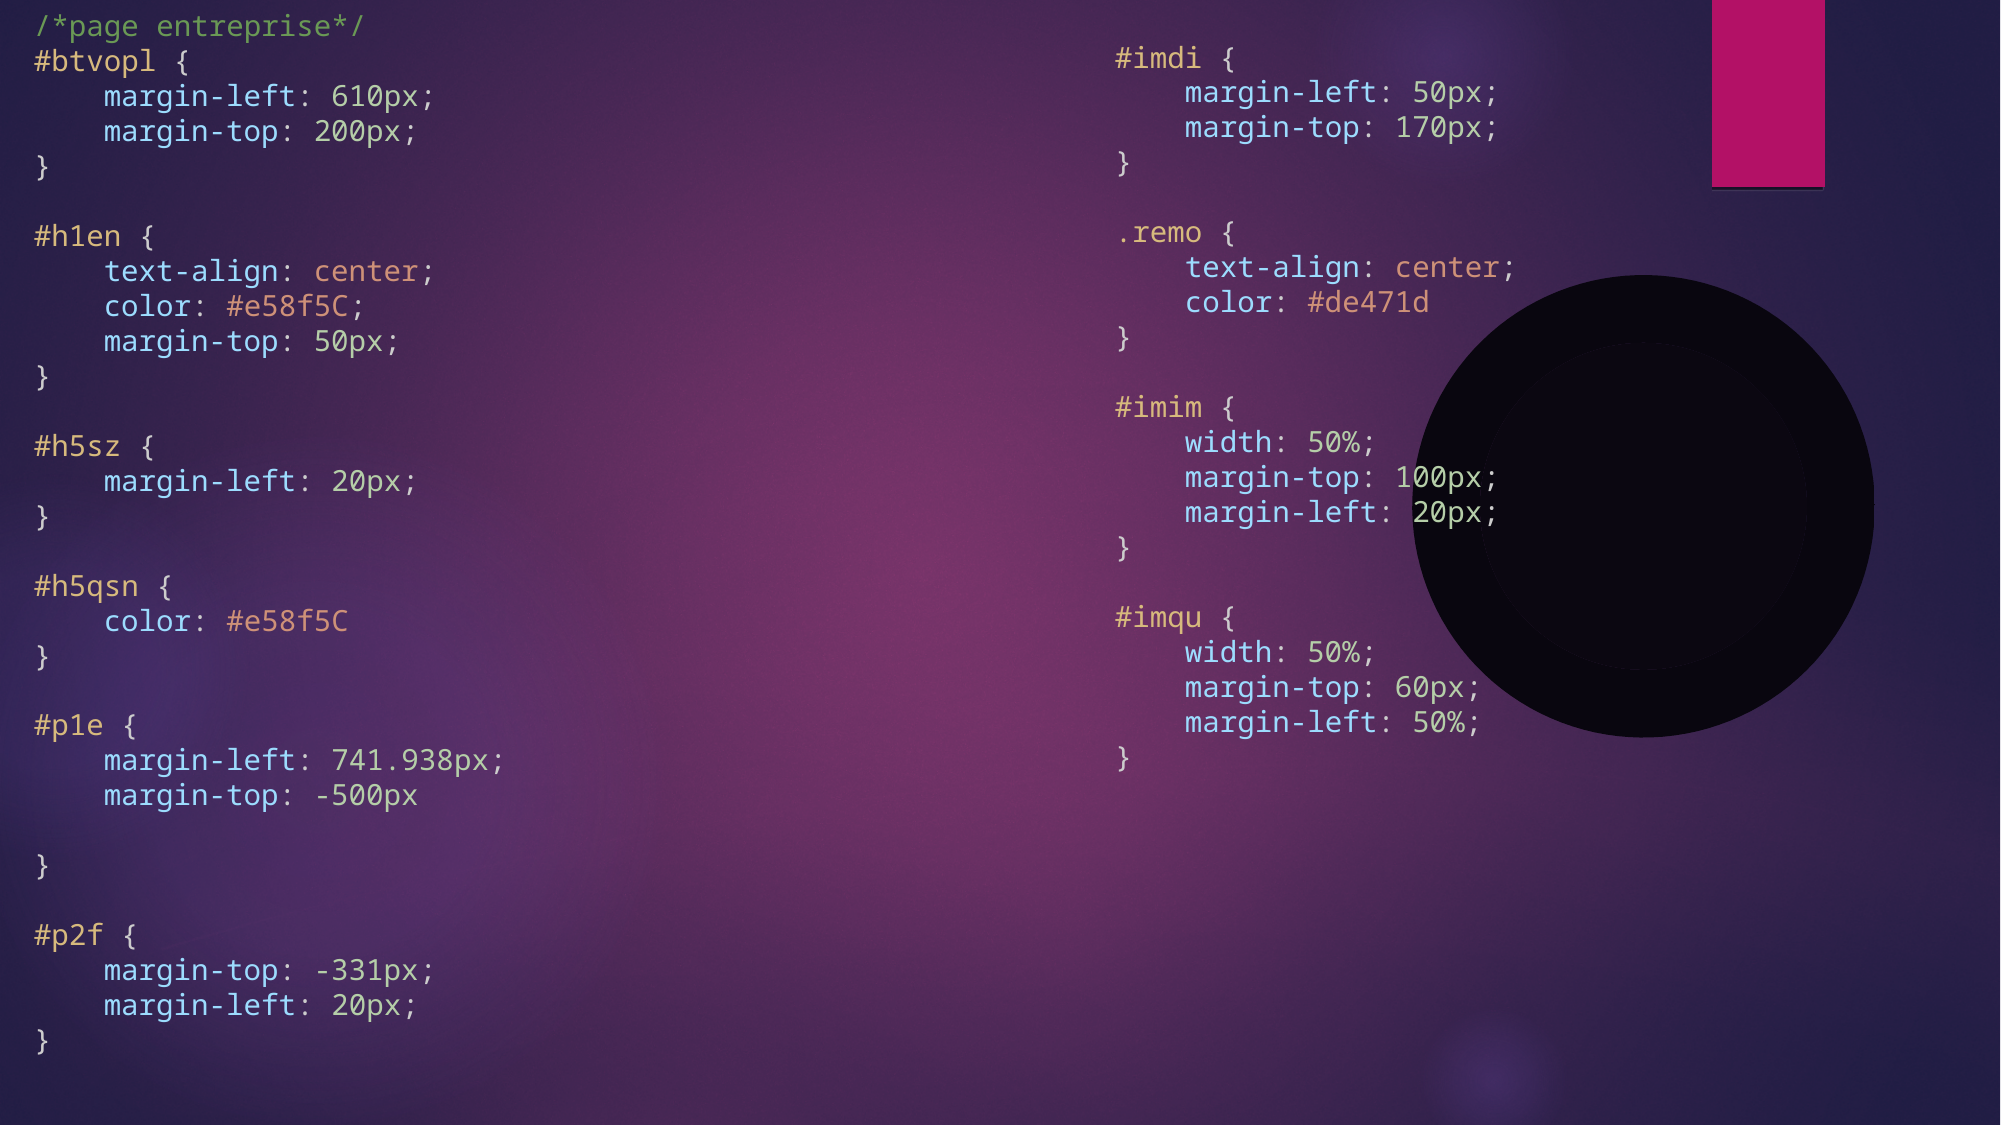

/*page entreprise*/
#btvopl {
    margin-left: 610px;
    margin-top: 200px;
}
#h1en {
    text-align: center;
    color: #e58f5C;
    margin-top: 50px;
}
#h5sz {
    margin-left: 20px;
}
#h5qsn {
    color: #e58f5C
}
#p1e {
    margin-left: 741.938px;
    margin-top: -500px
}
#p2f {
    margin-top: -331px;
    margin-left: 20px;
}
#imdi {
    margin-left: 50px;
    margin-top: 170px;
}
.remo {
    text-align: center;
    color: #de471d
}
#imim {
    width: 50%;
    margin-top: 100px;
    margin-left: 20px;
}
#imqu {
    width: 50%;
    margin-top: 60px;
    margin-left: 50%;
}